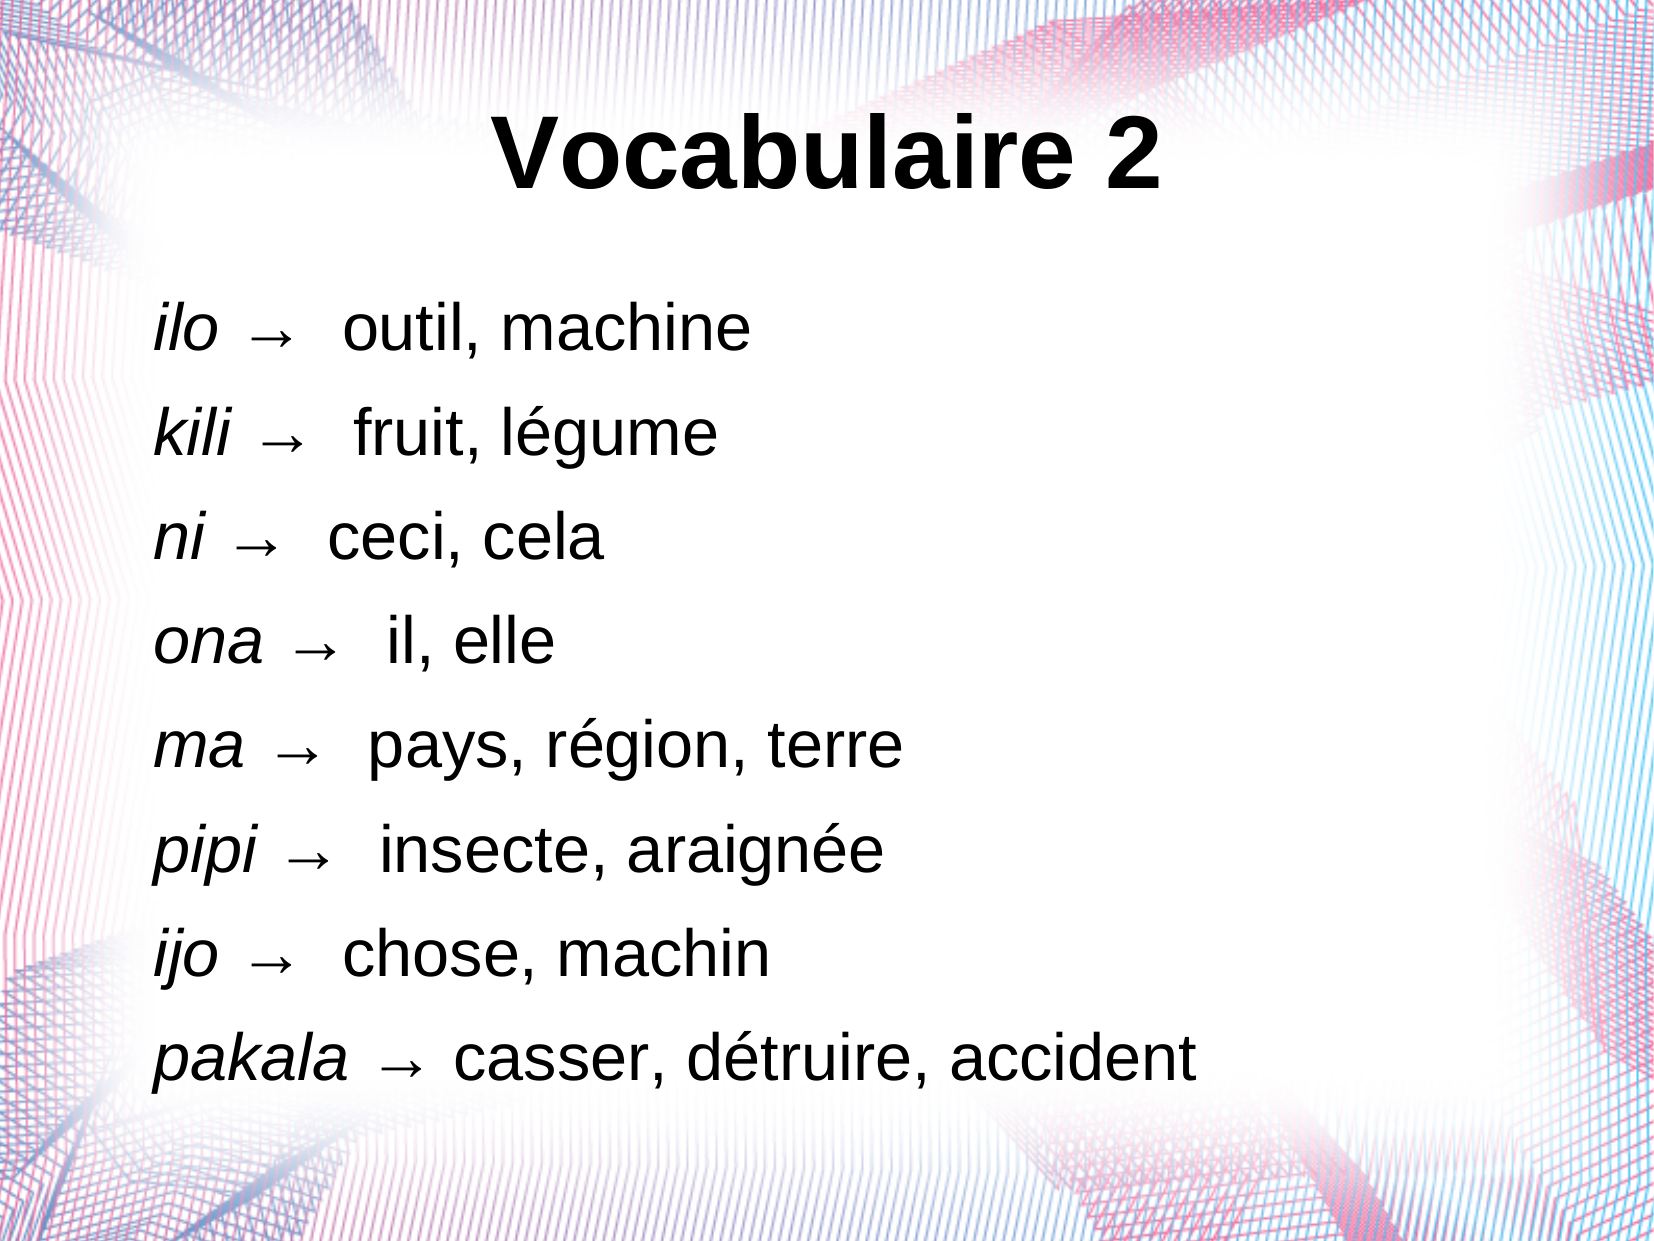

# Vocabulaire 2
ilo → outil, machine
kili → fruit, légume
ni → ceci, cela
ona → il, elle
ma → pays, région, terre
pipi → insecte, araignée
ijo → chose, machin
pakala → casser, détruire, accident